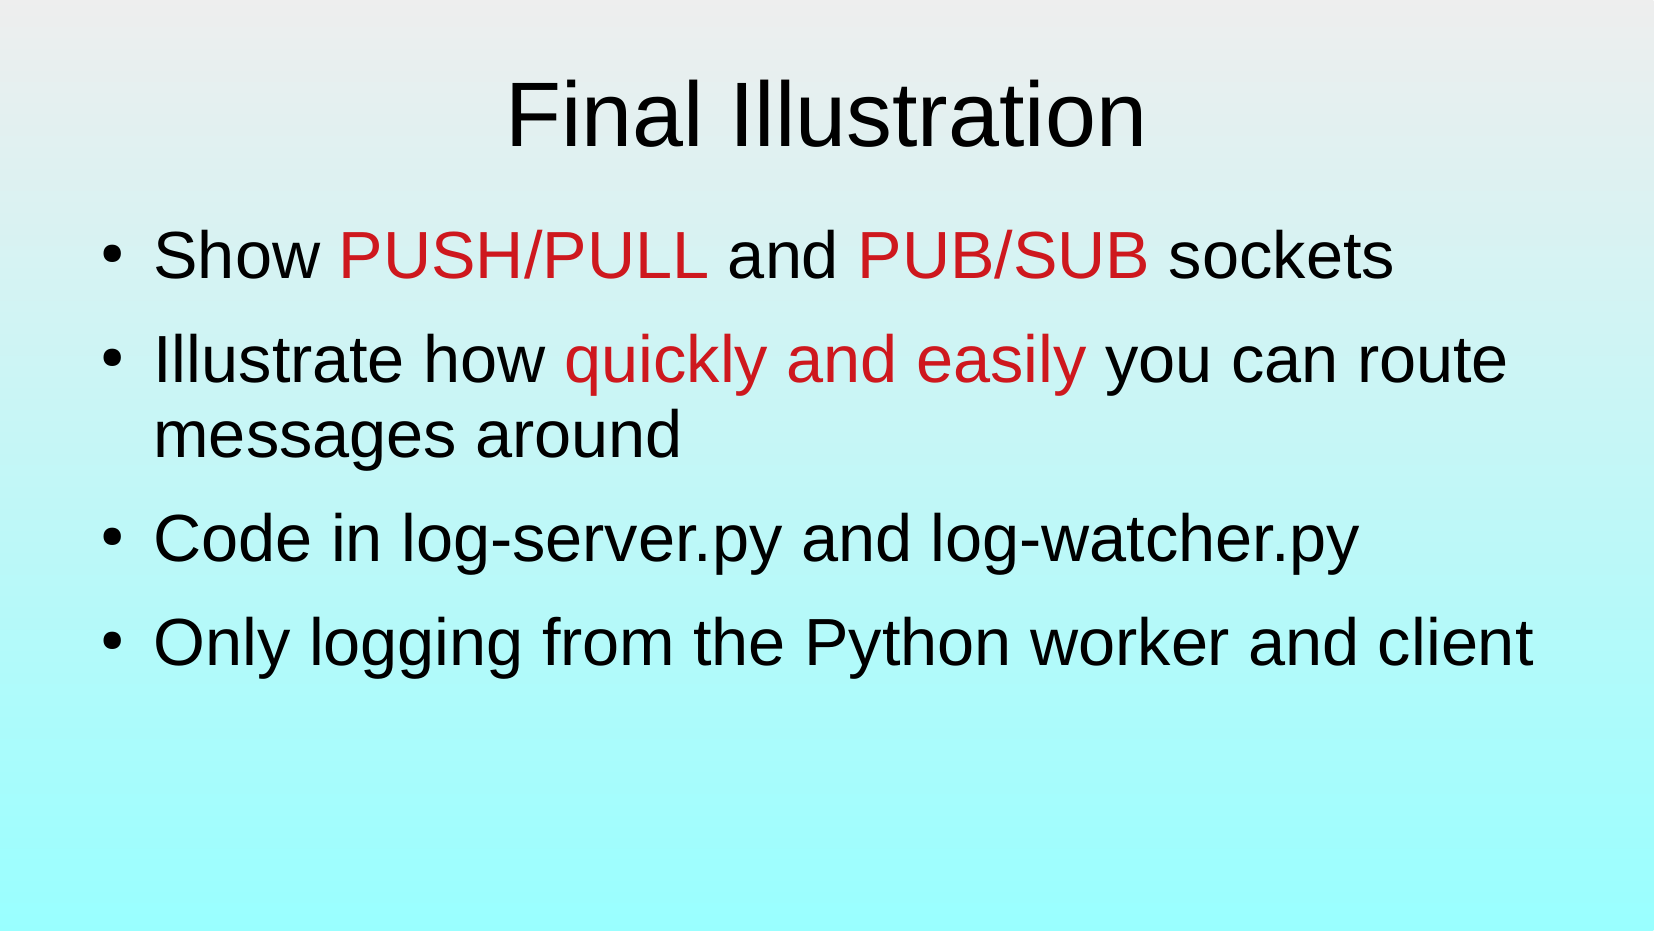

# Final Illustration
Show PUSH/PULL and PUB/SUB sockets
Illustrate how quickly and easily you can route messages around
Code in log-server.py and log-watcher.py
Only logging from the Python worker and client